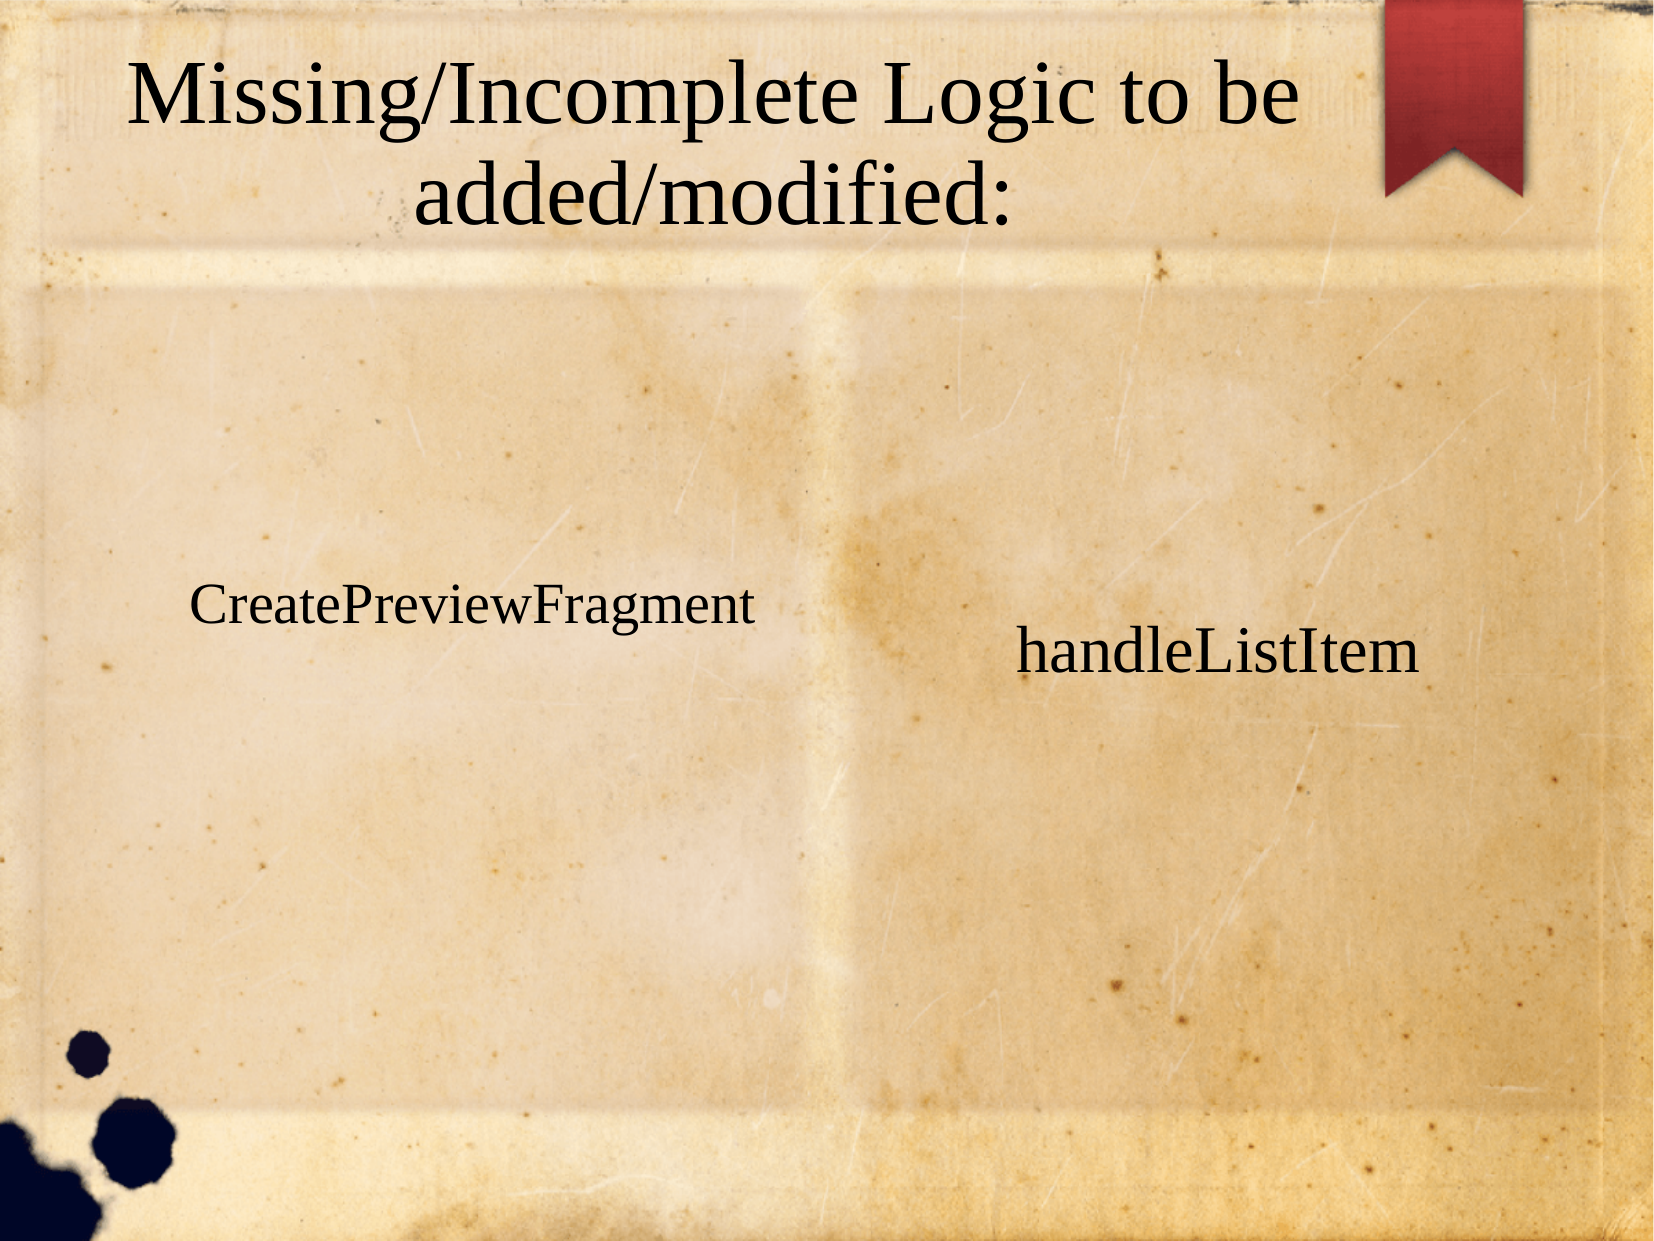

# Missing/Incomplete Logic to be added/modified:
CreatePreviewFragment
handleListItem